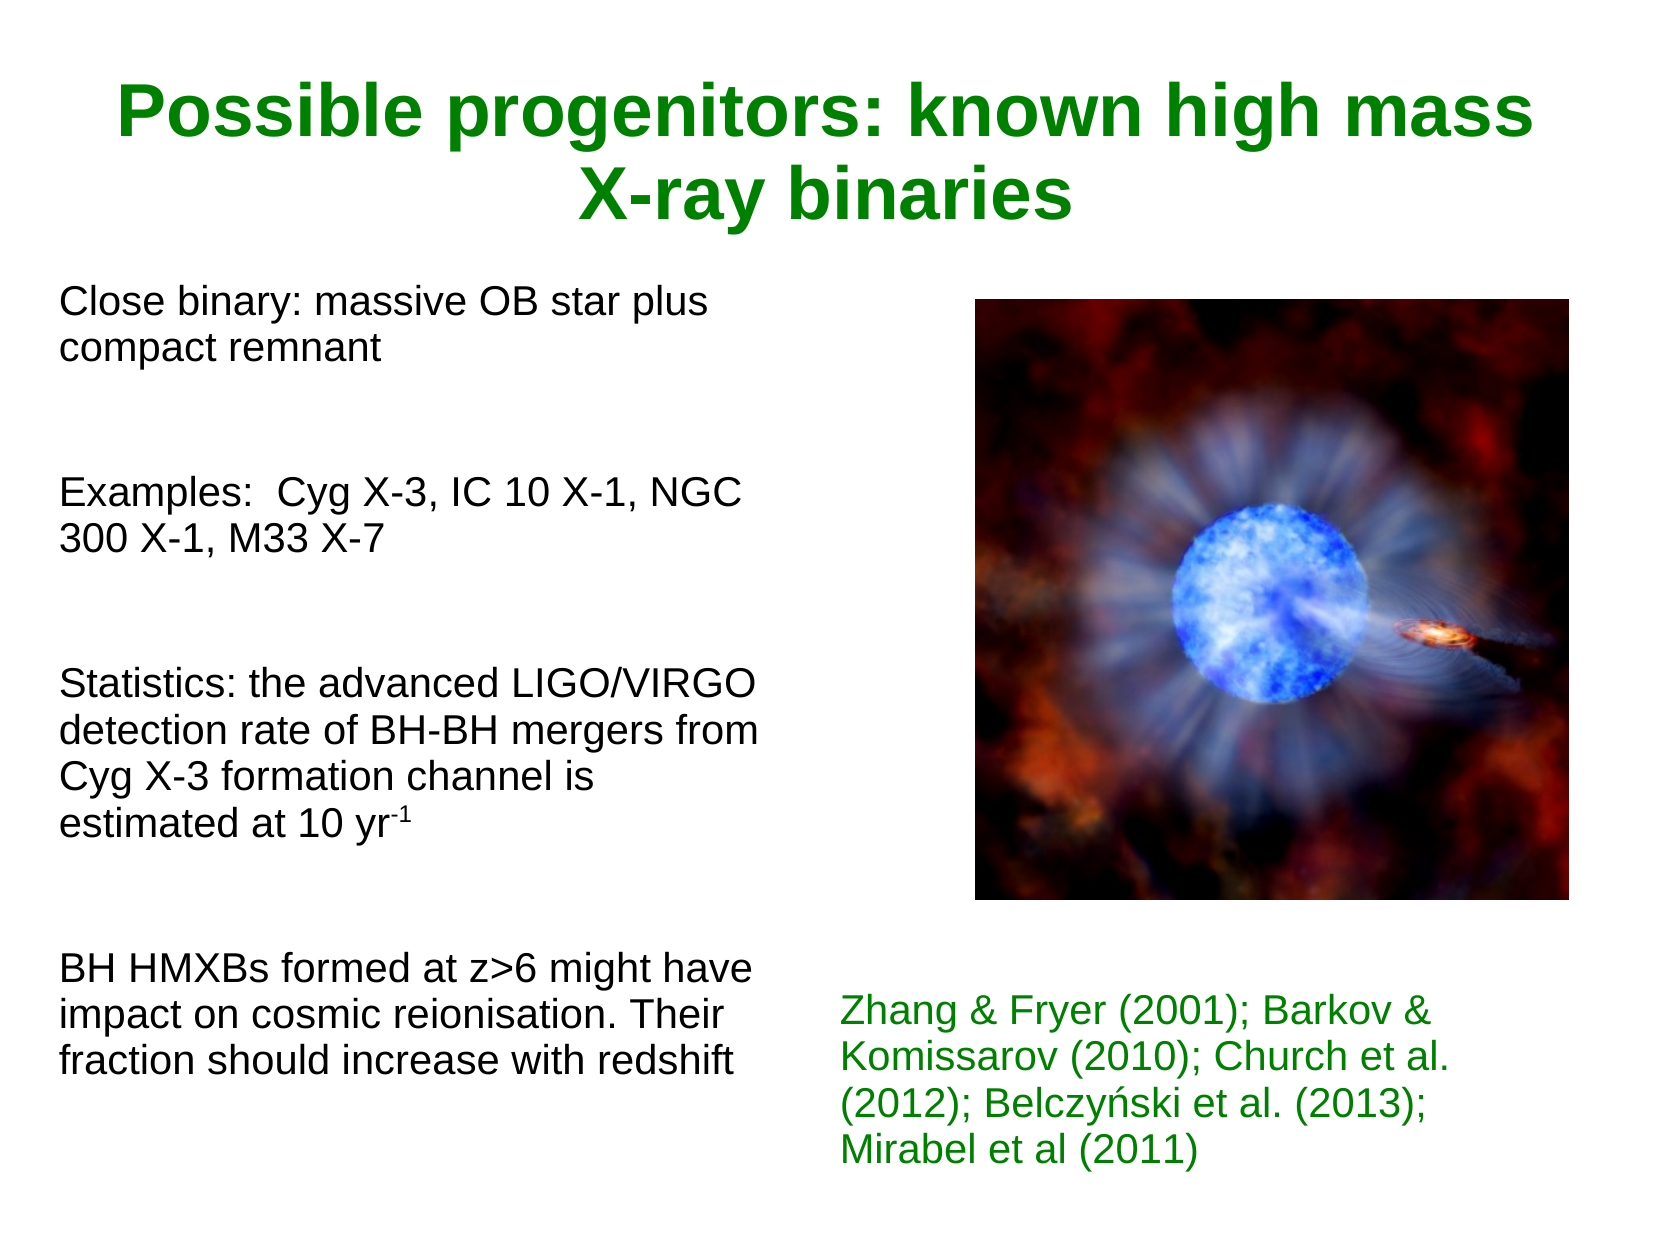

# Possible progenitors: known high mass X-ray binaries
Close binary: massive OB star plus compact remnant
Examples: Cyg X-3, IC 10 X-1, NGC 300 X-1, M33 X-7
Statistics: the advanced LIGO/VIRGO detection rate of BH-BH mergers from Cyg X-3 formation channel is estimated at 10 yr-1
BH HMXBs formed at z>6 might have impact on cosmic reionisation. Their fraction should increase with redshift
Zhang & Fryer (2001); Barkov & Komissarov (2010); Church et al. (2012); Belczyński et al. (2013); Mirabel et al (2011)